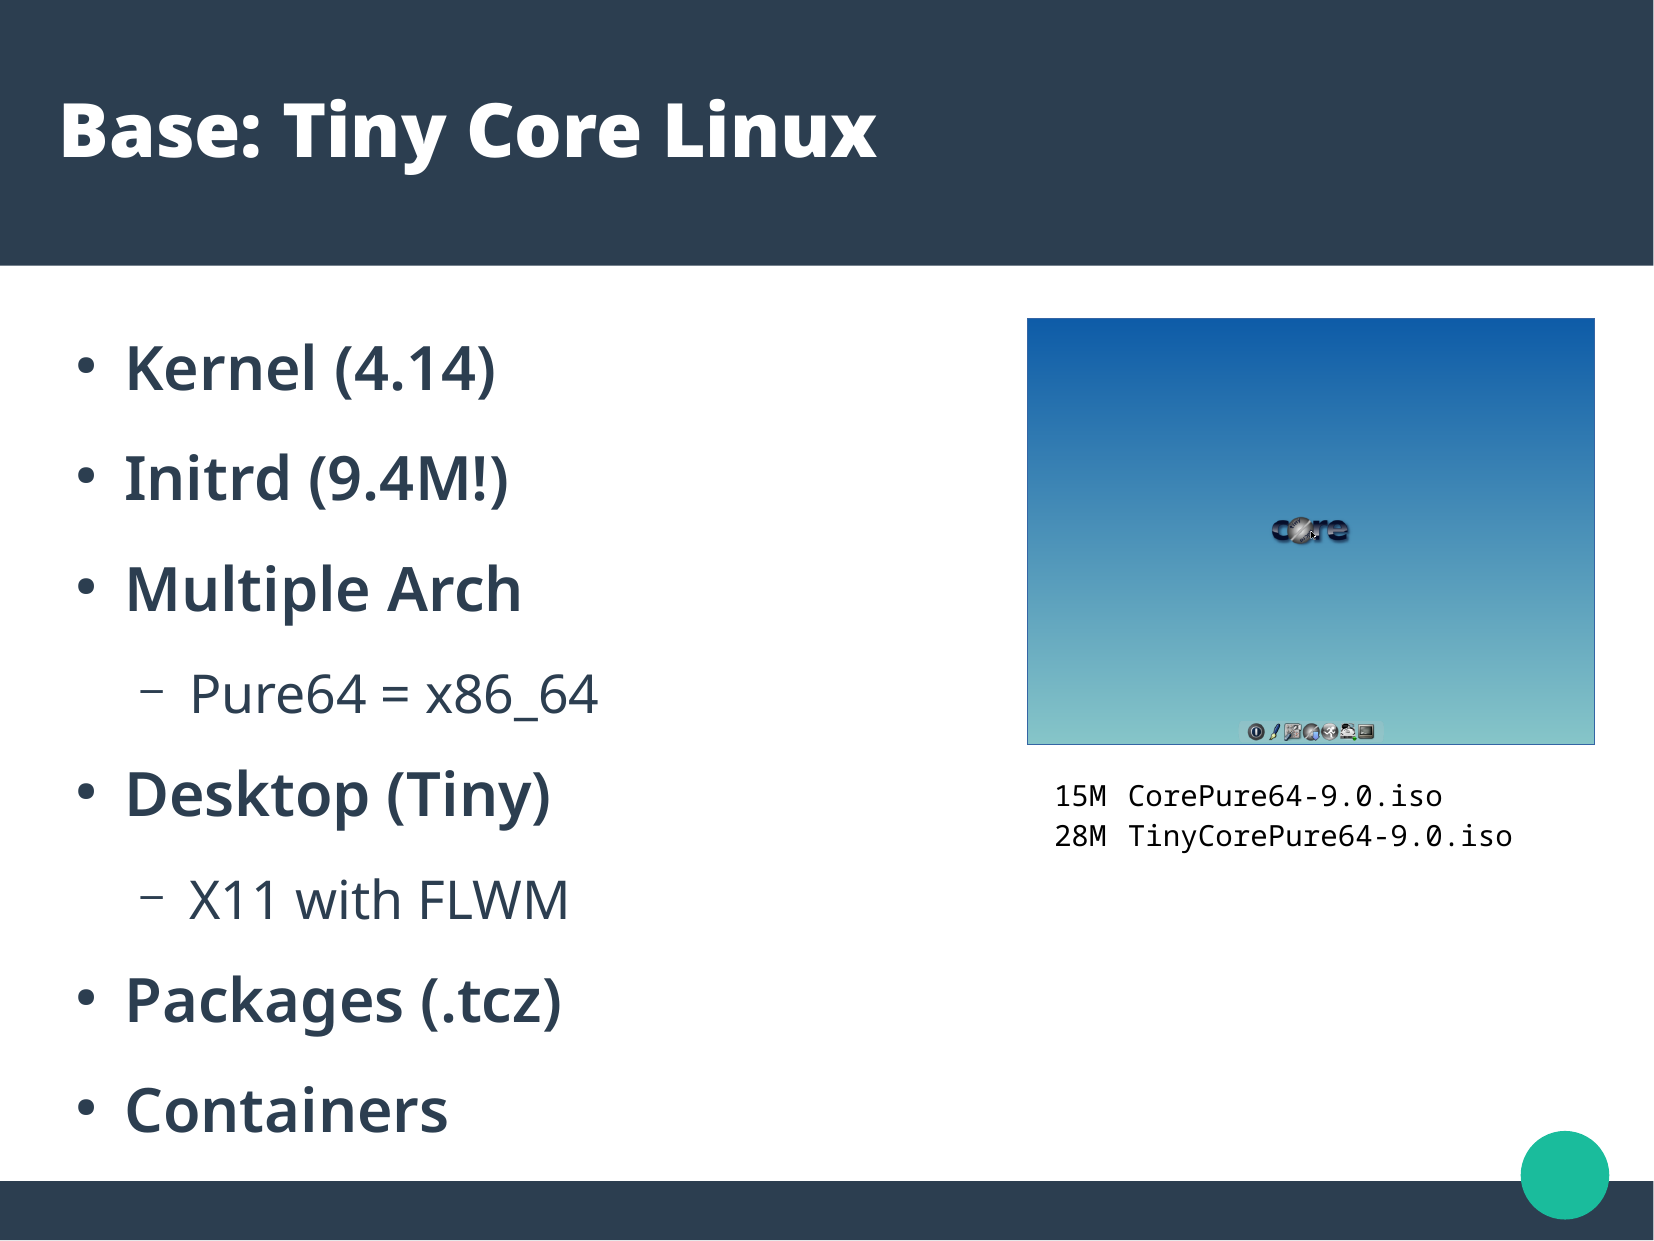

# Base: Tiny Core Linux
Kernel (4.14)
Initrd (9.4M!)
Multiple Arch
Pure64 = x86_64
Desktop (Tiny)
X11 with FLWM
Packages (.tcz)
Containers
15M	CorePure64-9.0.iso
28M	TinyCorePure64-9.0.iso